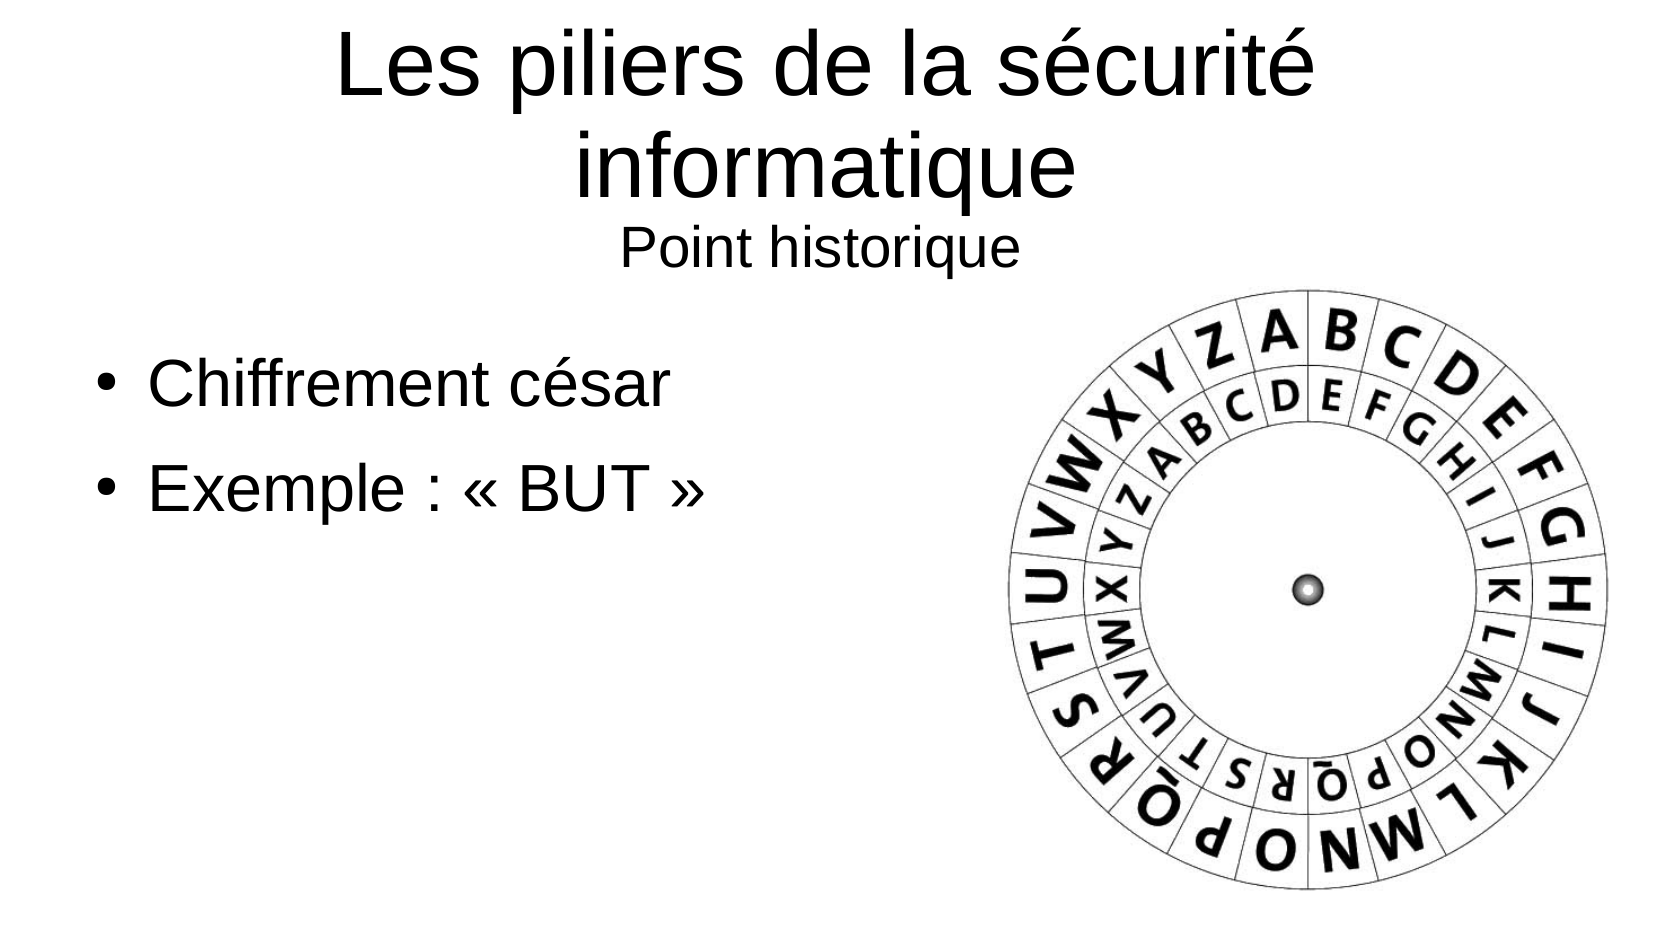

# Les piliers de la sécurité informatique
Point historique
Chiffrement césar
Exemple : « BUT »